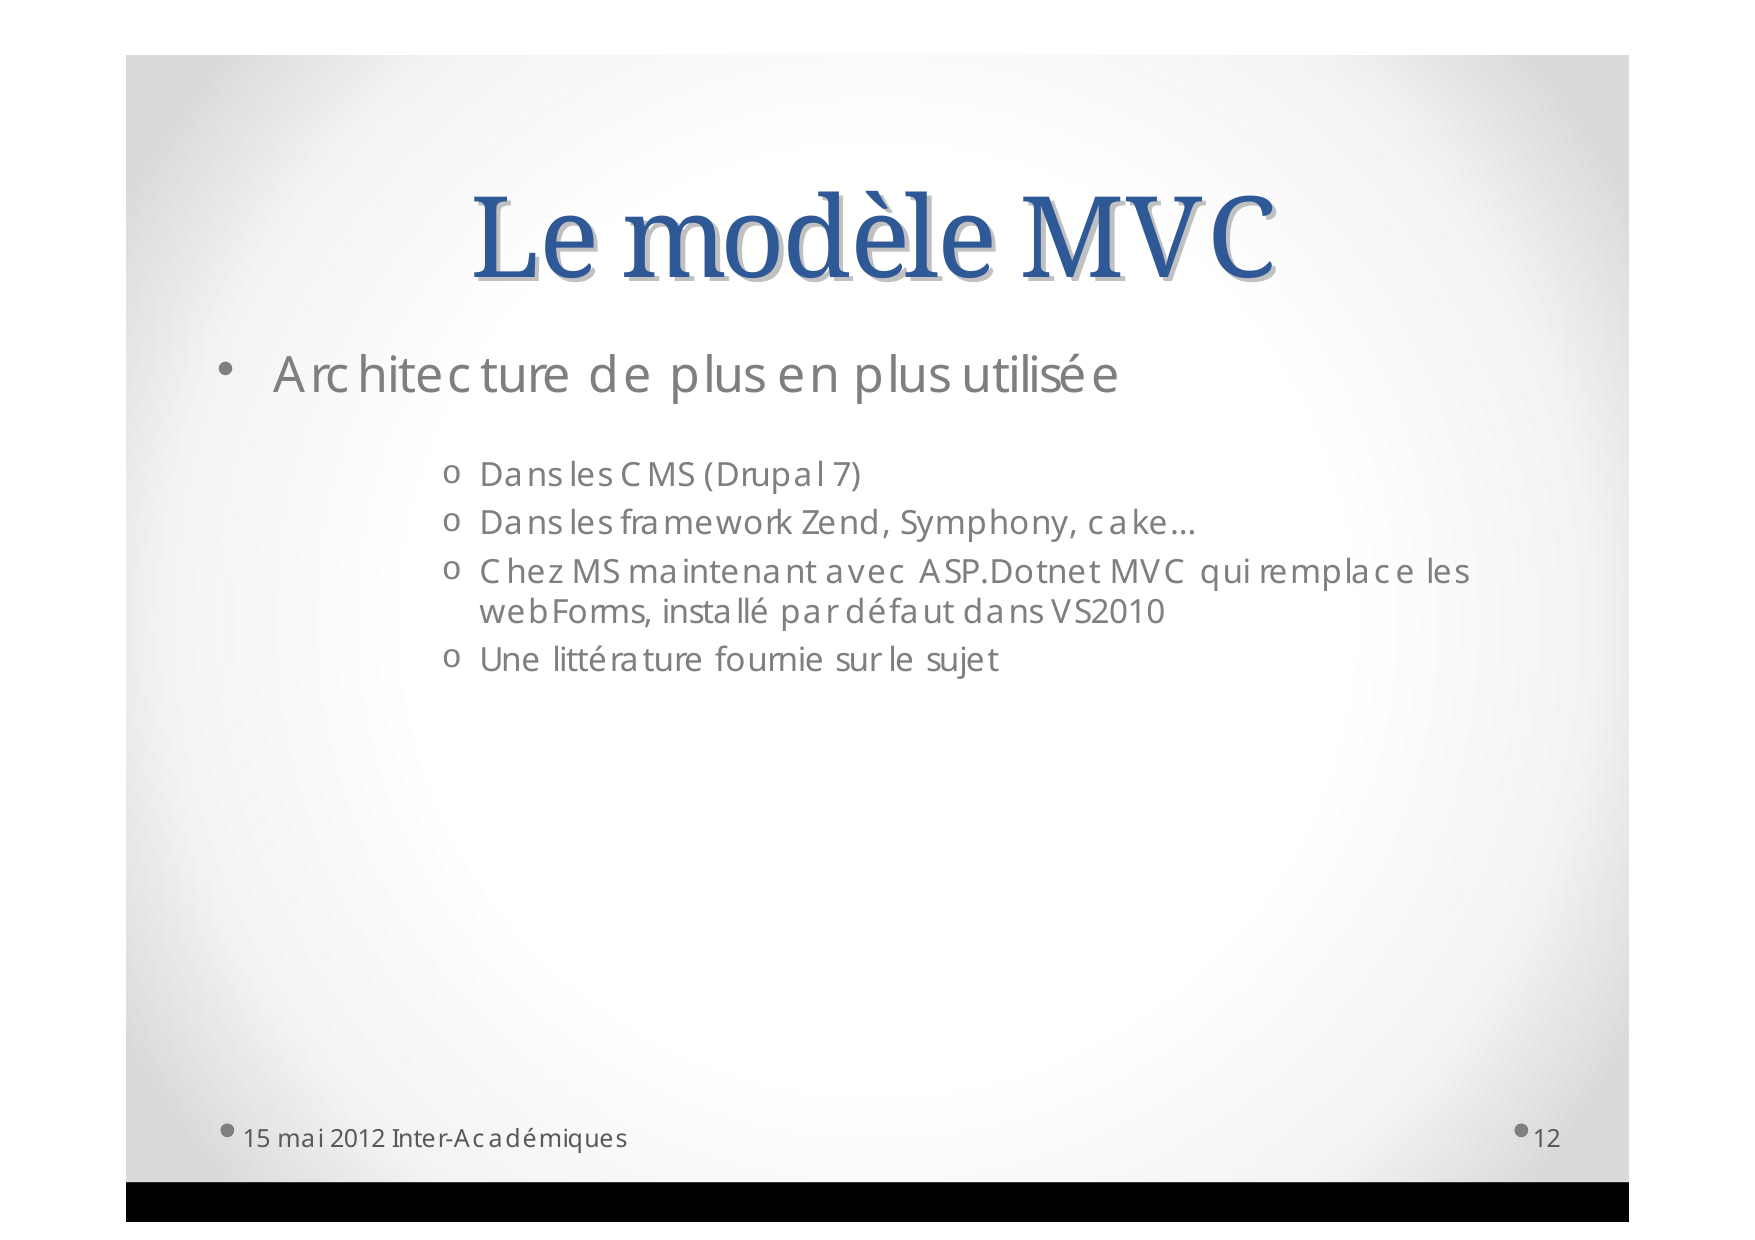

L
e
m
o
d
è
l
e
M
V
C
L
e
m
o
d
è
l
e
M
V
C
A
r
c
h
i
t
e
c
t
u
r
e
d
e
p
l
u
s
e
n
p
l
u
s
u
t
i
l
i
s
é
e
•
D
a
n
s
l
e
s
C
M
S
(
D
r
u
p
a
l
7
)
o
D
a
n
s
l
e
s
f
r
a
m
e
w
o
r
k
Z
e
n
d
,
S
y
m
p
h
o
n
y
,
c
a
k
e
…
o
C
h
e
z
M
S
m
a
i
n
t
e
n
a
n
t
a
v
e
c
A
S
P
.
D
o
t
n
e
t
M
V
C
q
u
i
r
e
m
p
l
a
c
e
l
e
s
o
w
e
b
F
o
r
m
s
,
i
n
s
t
a
l
l
é
p
a
r
d
é
f
a
u
t
d
a
n
s
V
S
2
0
1
0
U
n
e
l
i
t
t
é
r
a
t
u
r
e
f
o
u
r
n
i
e
s
u
r
l
e
s
u
j
e
t
o
1
5
m
a
i
2
0
1
2
I
n
t
e
r
-
A
c
a
d
é
m
i
q
u
e
s
1
2